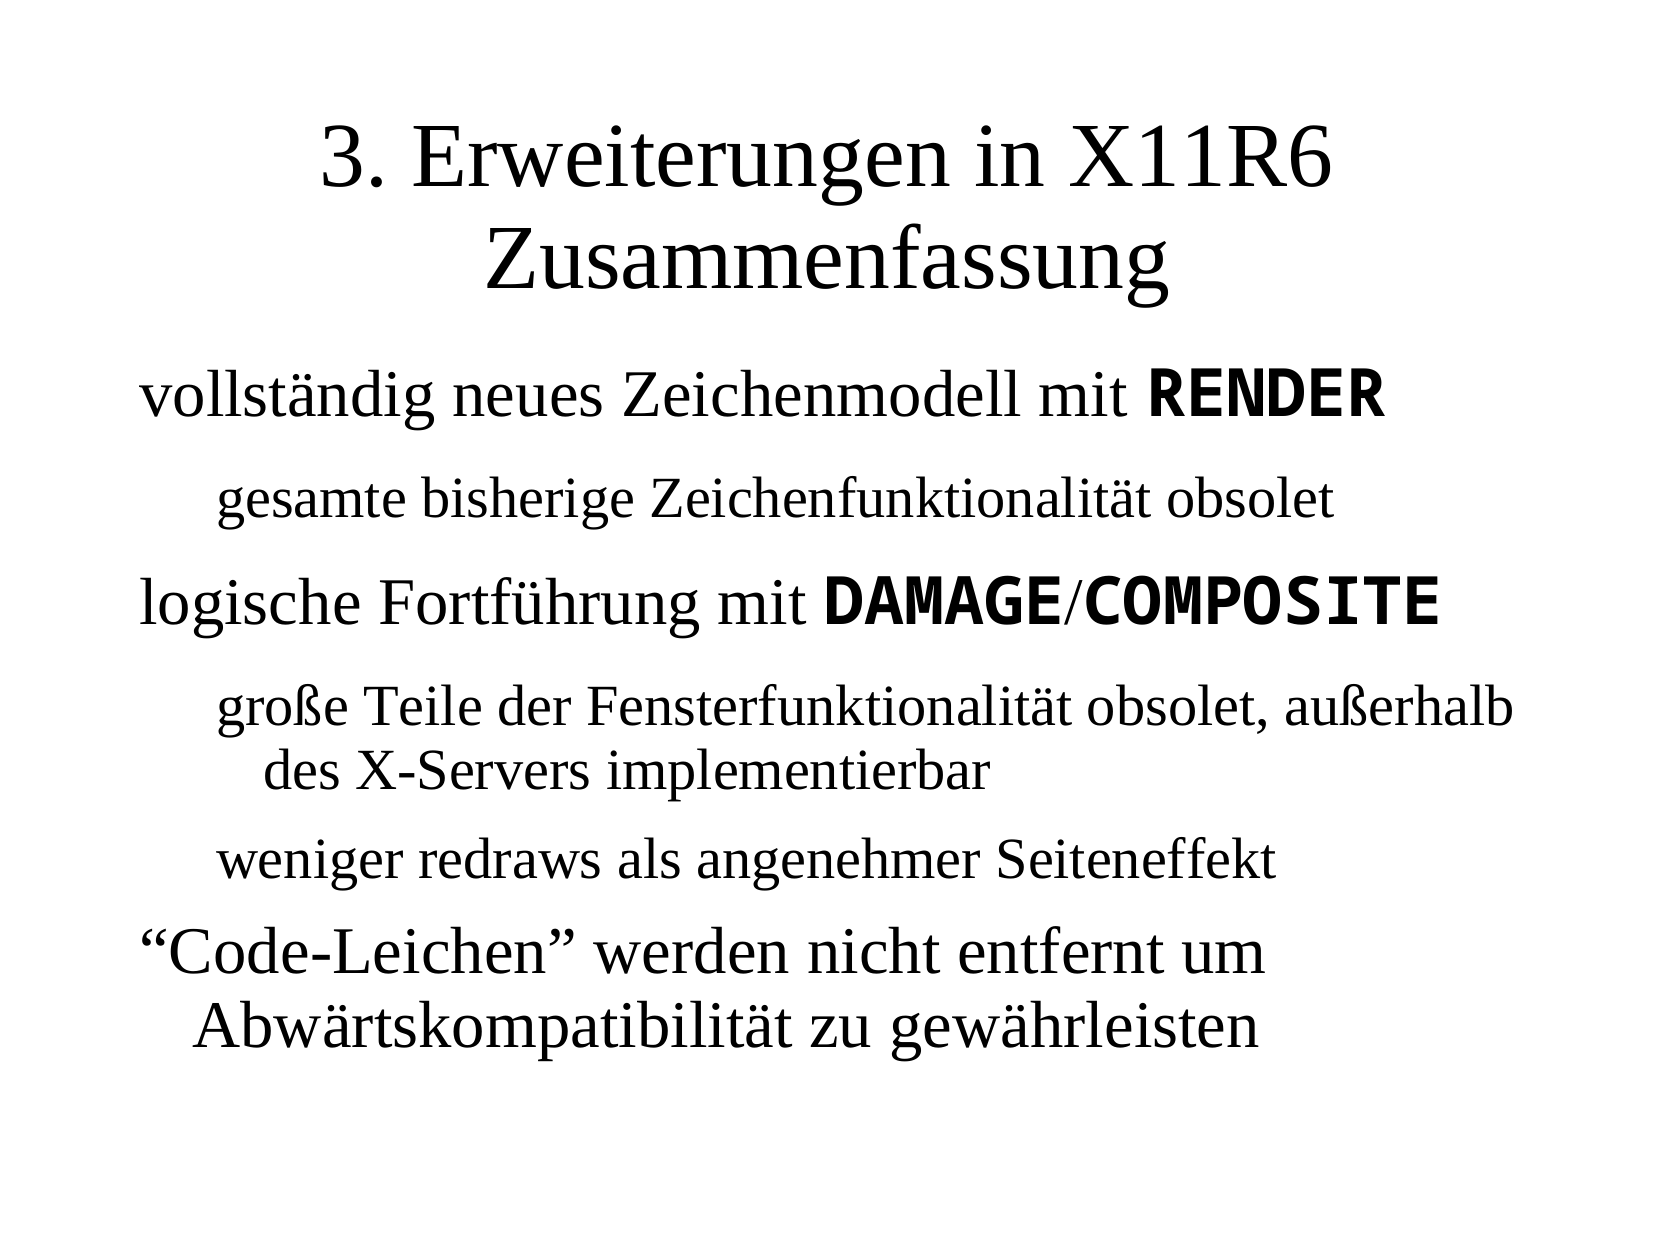

# 3. Erweiterungen in X11R6 Zusammenfassung
vollständig neues Zeichenmodell mit RENDER
gesamte bisherige Zeichenfunktionalität obsolet
logische Fortführung mit DAMAGE/COMPOSITE
große Teile der Fensterfunktionalität obsolet, außerhalb des X-Servers implementierbar
weniger redraws als angenehmer Seiteneffekt
“Code-Leichen” werden nicht entfernt um Abwärtskompatibilität zu gewährleisten